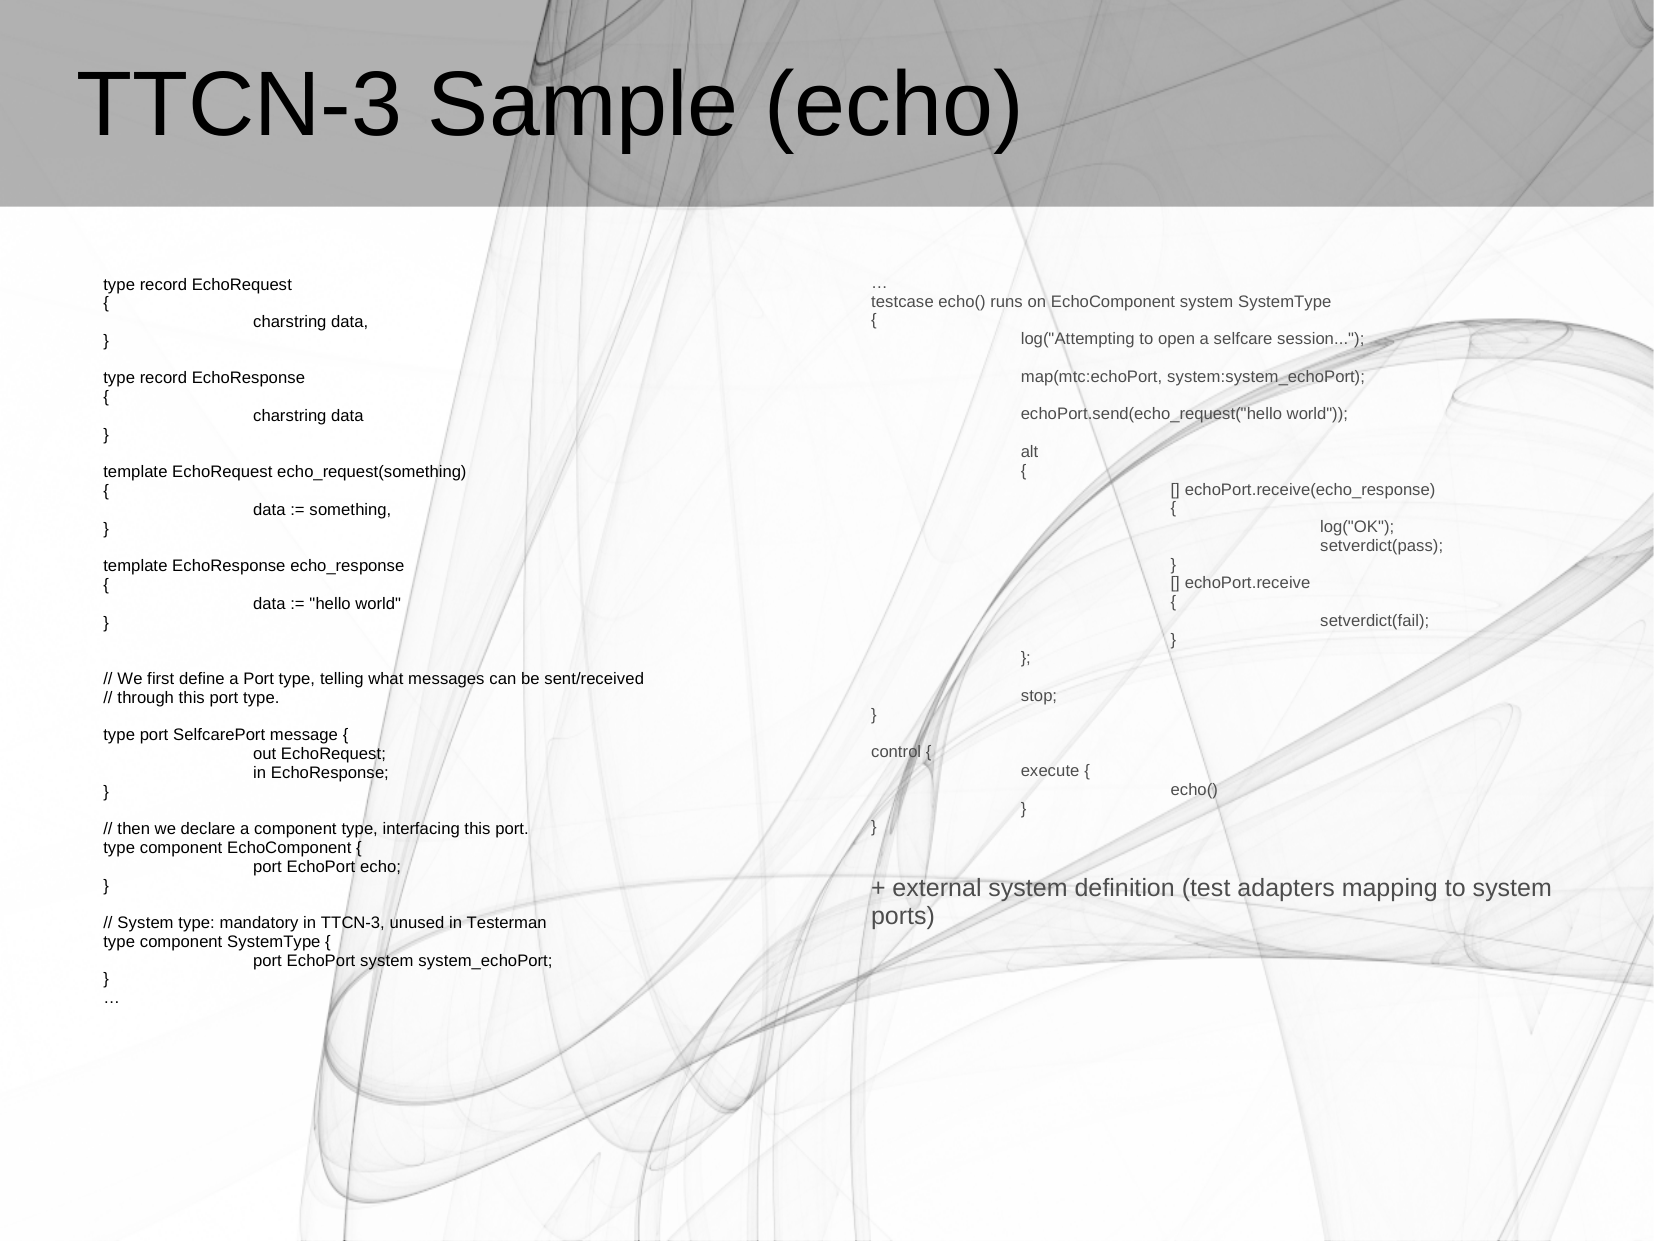

# TTCN-3 Sample (echo)
…
testcase echo() runs on EchoComponent system SystemType
{
	log("Attempting to open a selfcare session...");
	map(mtc:echoPort, system:system_echoPort);
	echoPort.send(echo_request("hello world"));
	alt
	{
		[] echoPort.receive(echo_response)
		{
			log("OK");
			setverdict(pass);
		}
		[] echoPort.receive
		{
			setverdict(fail);
		}
	};
	stop;
}
control {
	execute {
		echo()
	}
}
+ external system definition (test adapters mapping to system ports)
type record EchoRequest
{
	charstring data,
}
type record EchoResponse
{
	charstring data
}
template EchoRequest echo_request(something)
{
	data := something,
}
template EchoResponse echo_response
{
	data := "hello world"
}
// We first define a Port type, telling what messages can be sent/received
// through this port type.
type port SelfcarePort message {
	out EchoRequest;
	in EchoResponse;
}
// then we declare a component type, interfacing this port.
type component EchoComponent {
	port EchoPort echo;
}
// System type: mandatory in TTCN-3, unused in Testerman
type component SystemType {
	port EchoPort system system_echoPort;
}
…